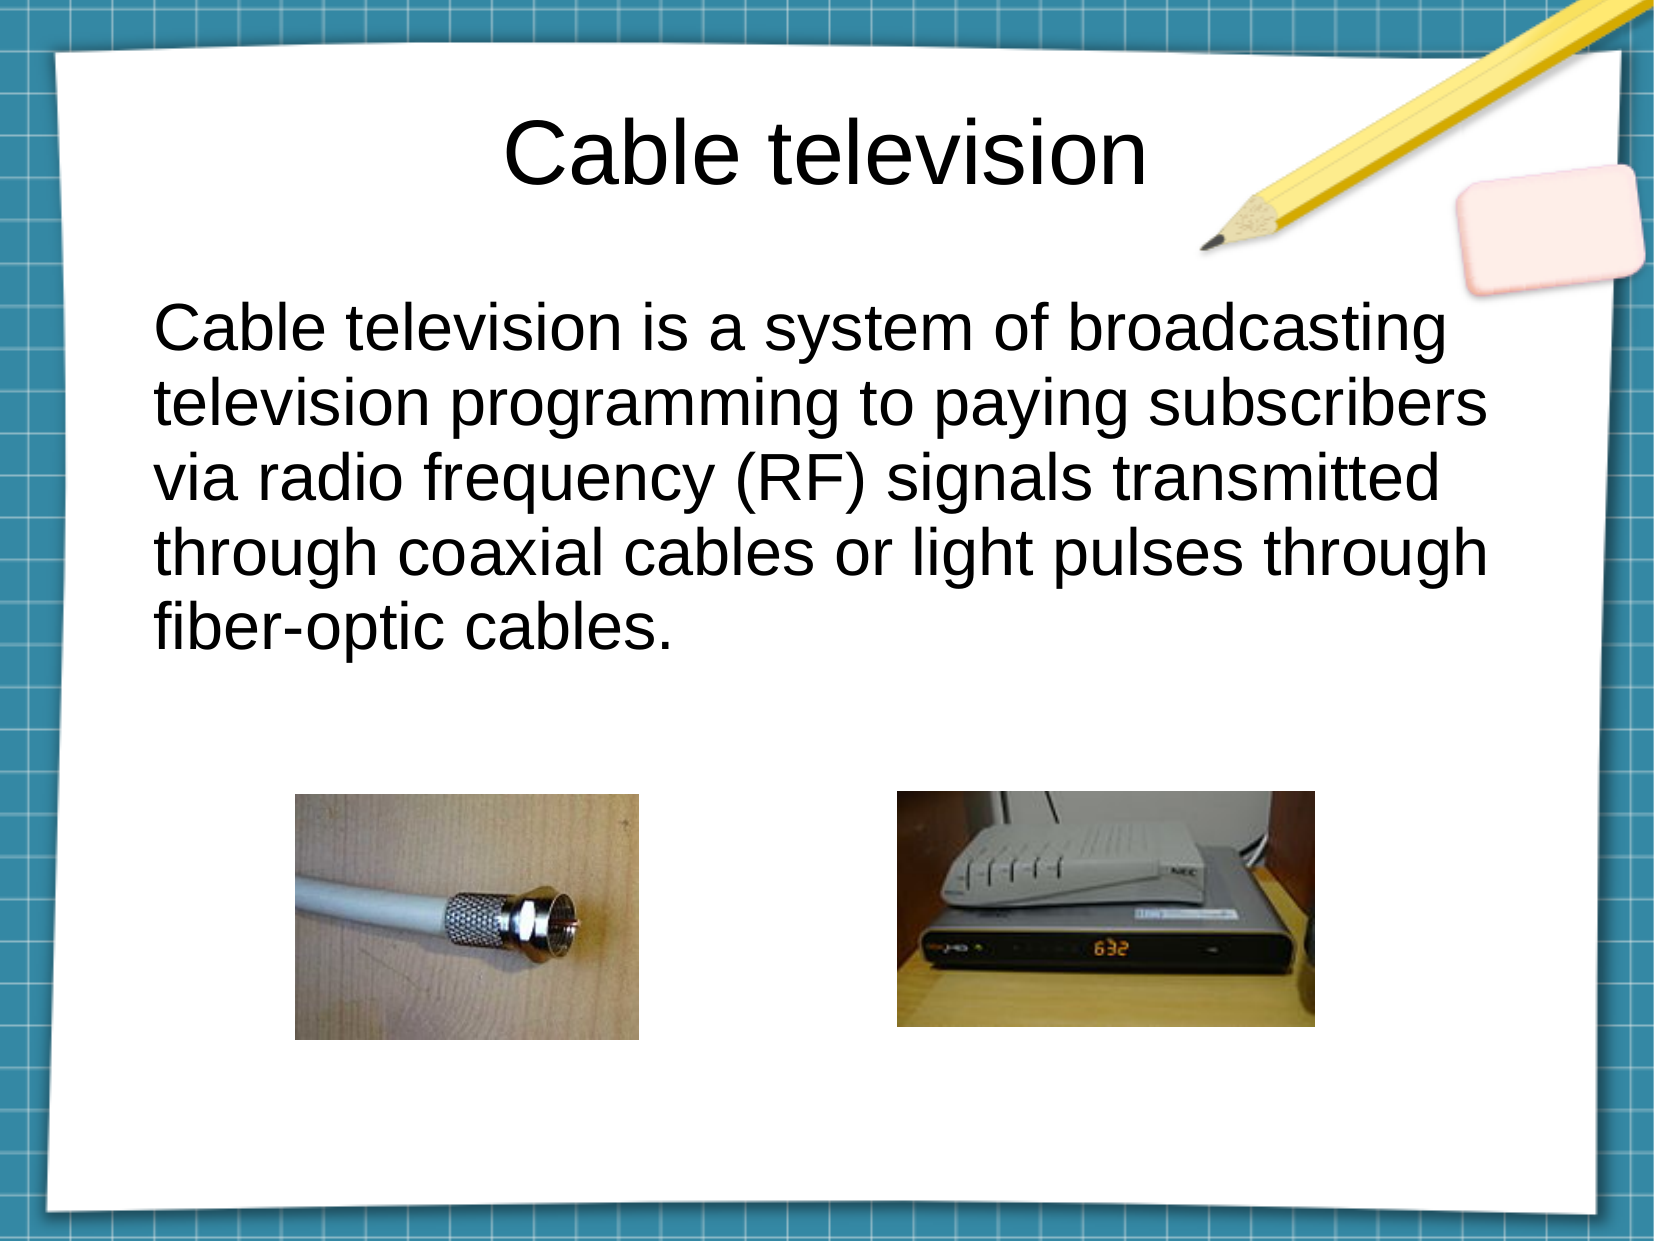

# Cable television
Cable television is a system of broadcasting television programming to paying subscribers via radio frequency (RF) signals transmitted through coaxial cables or light pulses through fiber-optic cables.